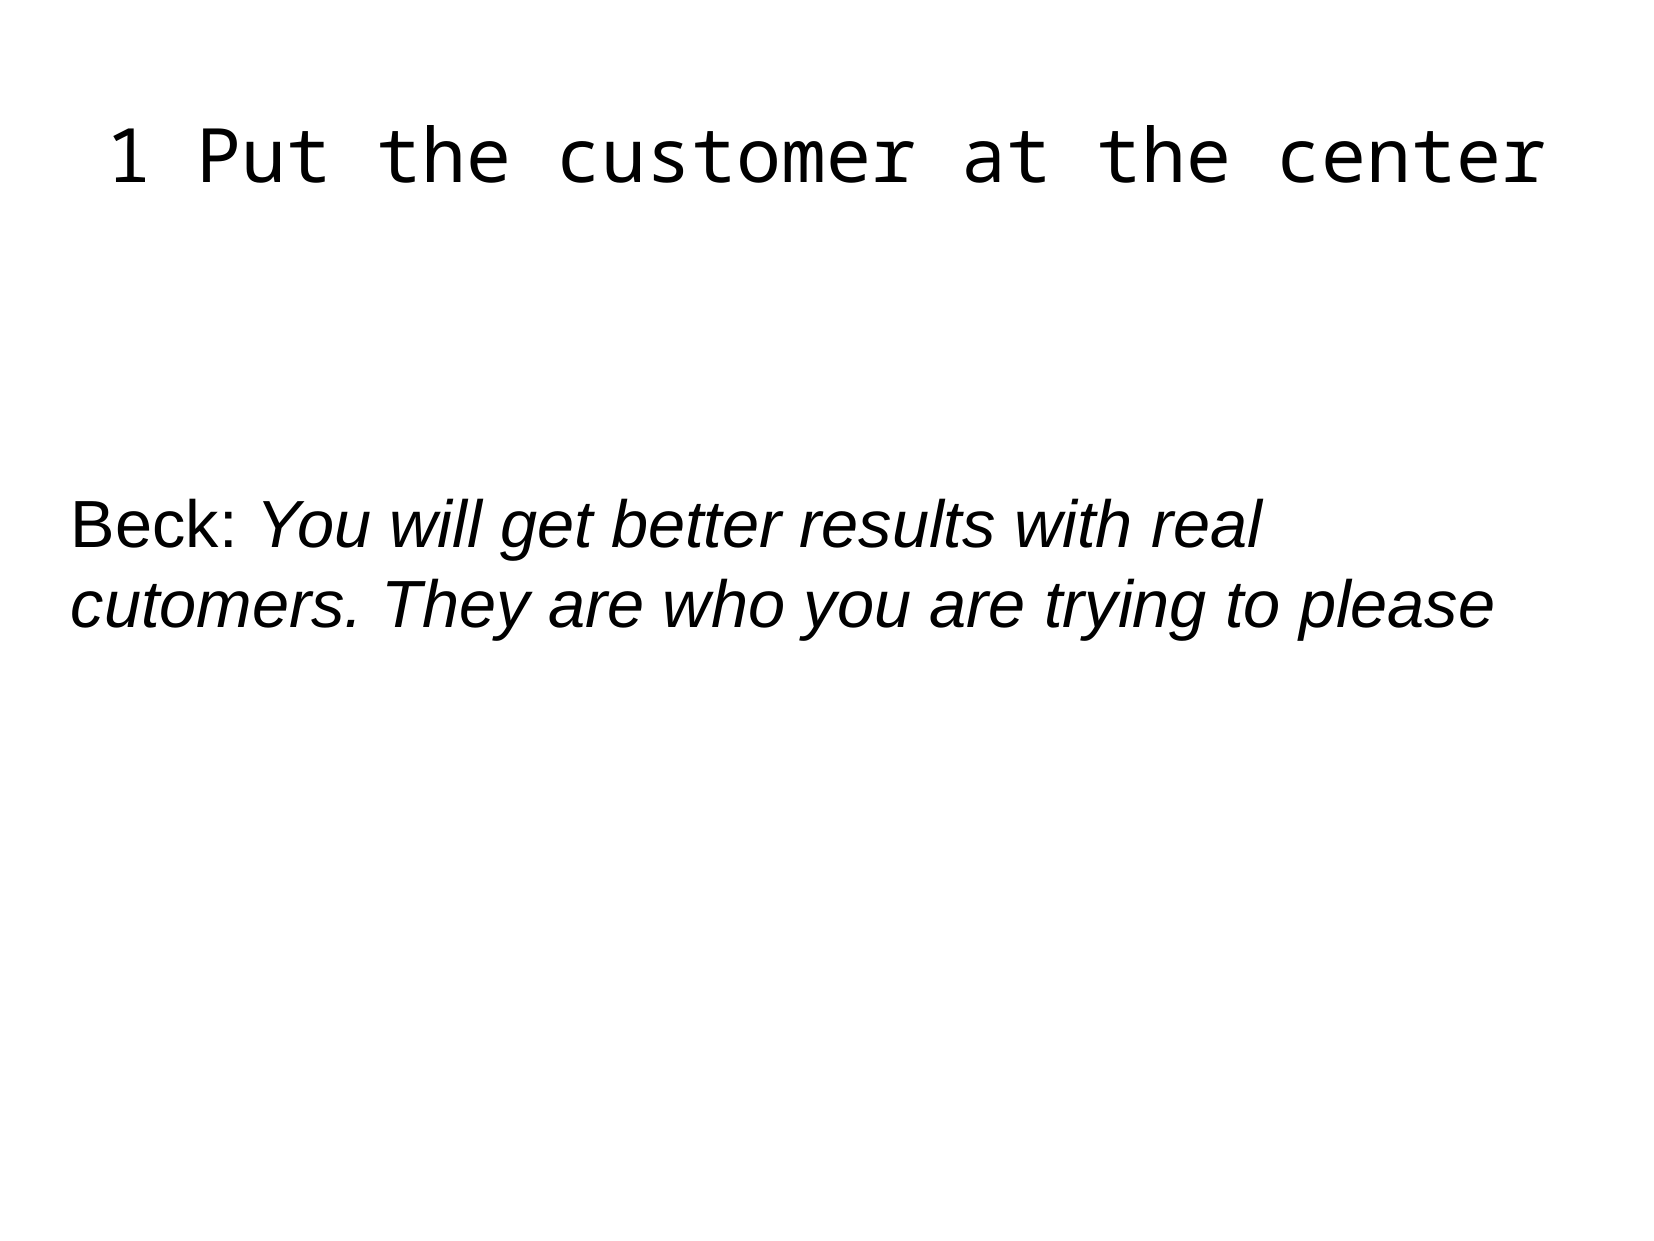

# 1 Put the customer at the center
Beck: You will get better results with real cutomers. They are who you are trying to please